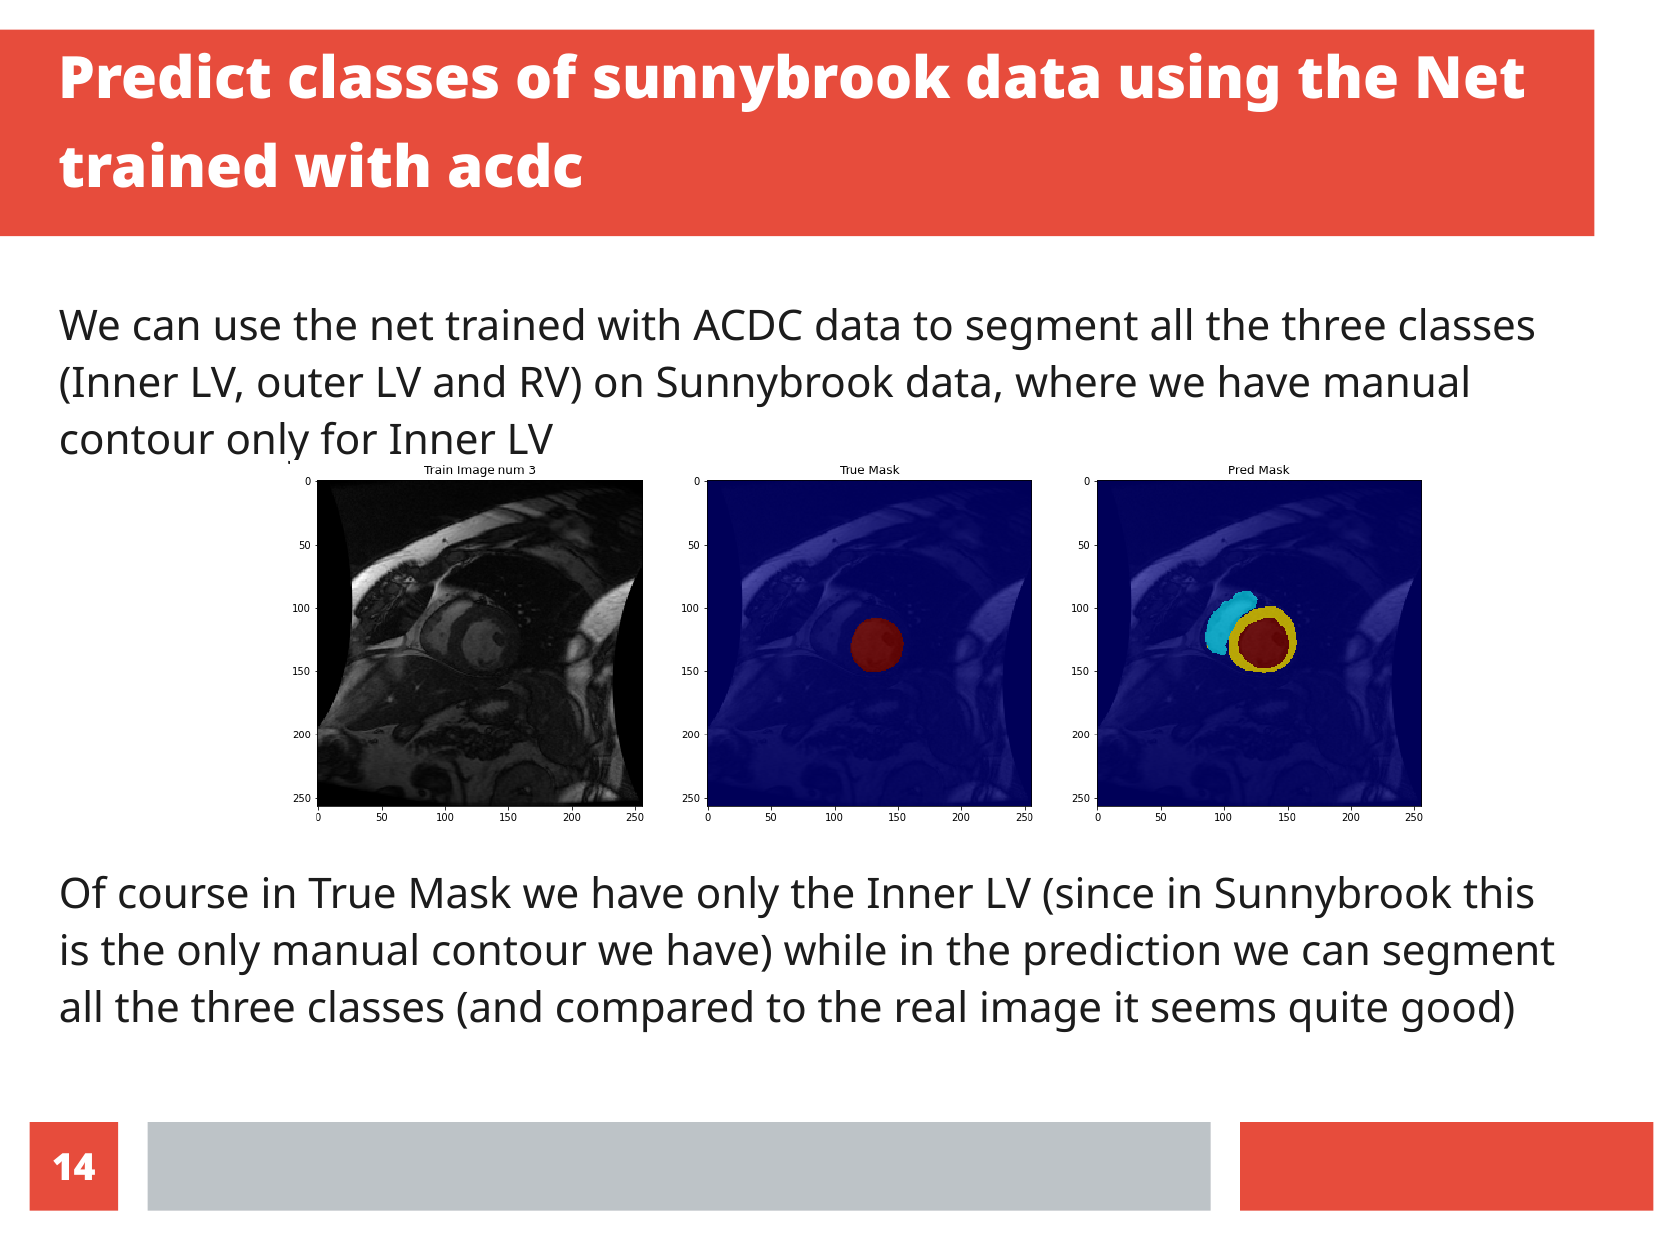

# Predict classes of sunnybrook data using the Net trained with acdc
We can use the net trained with ACDC data to segment all the three classes (Inner LV, outer LV and RV) on Sunnybrook data, where we have manual contour only for Inner LV
Of course in True Mask we have only the Inner LV (since in Sunnybrook this is the only manual contour we have) while in the prediction we can segment all the three classes (and compared to the real image it seems quite good)
14